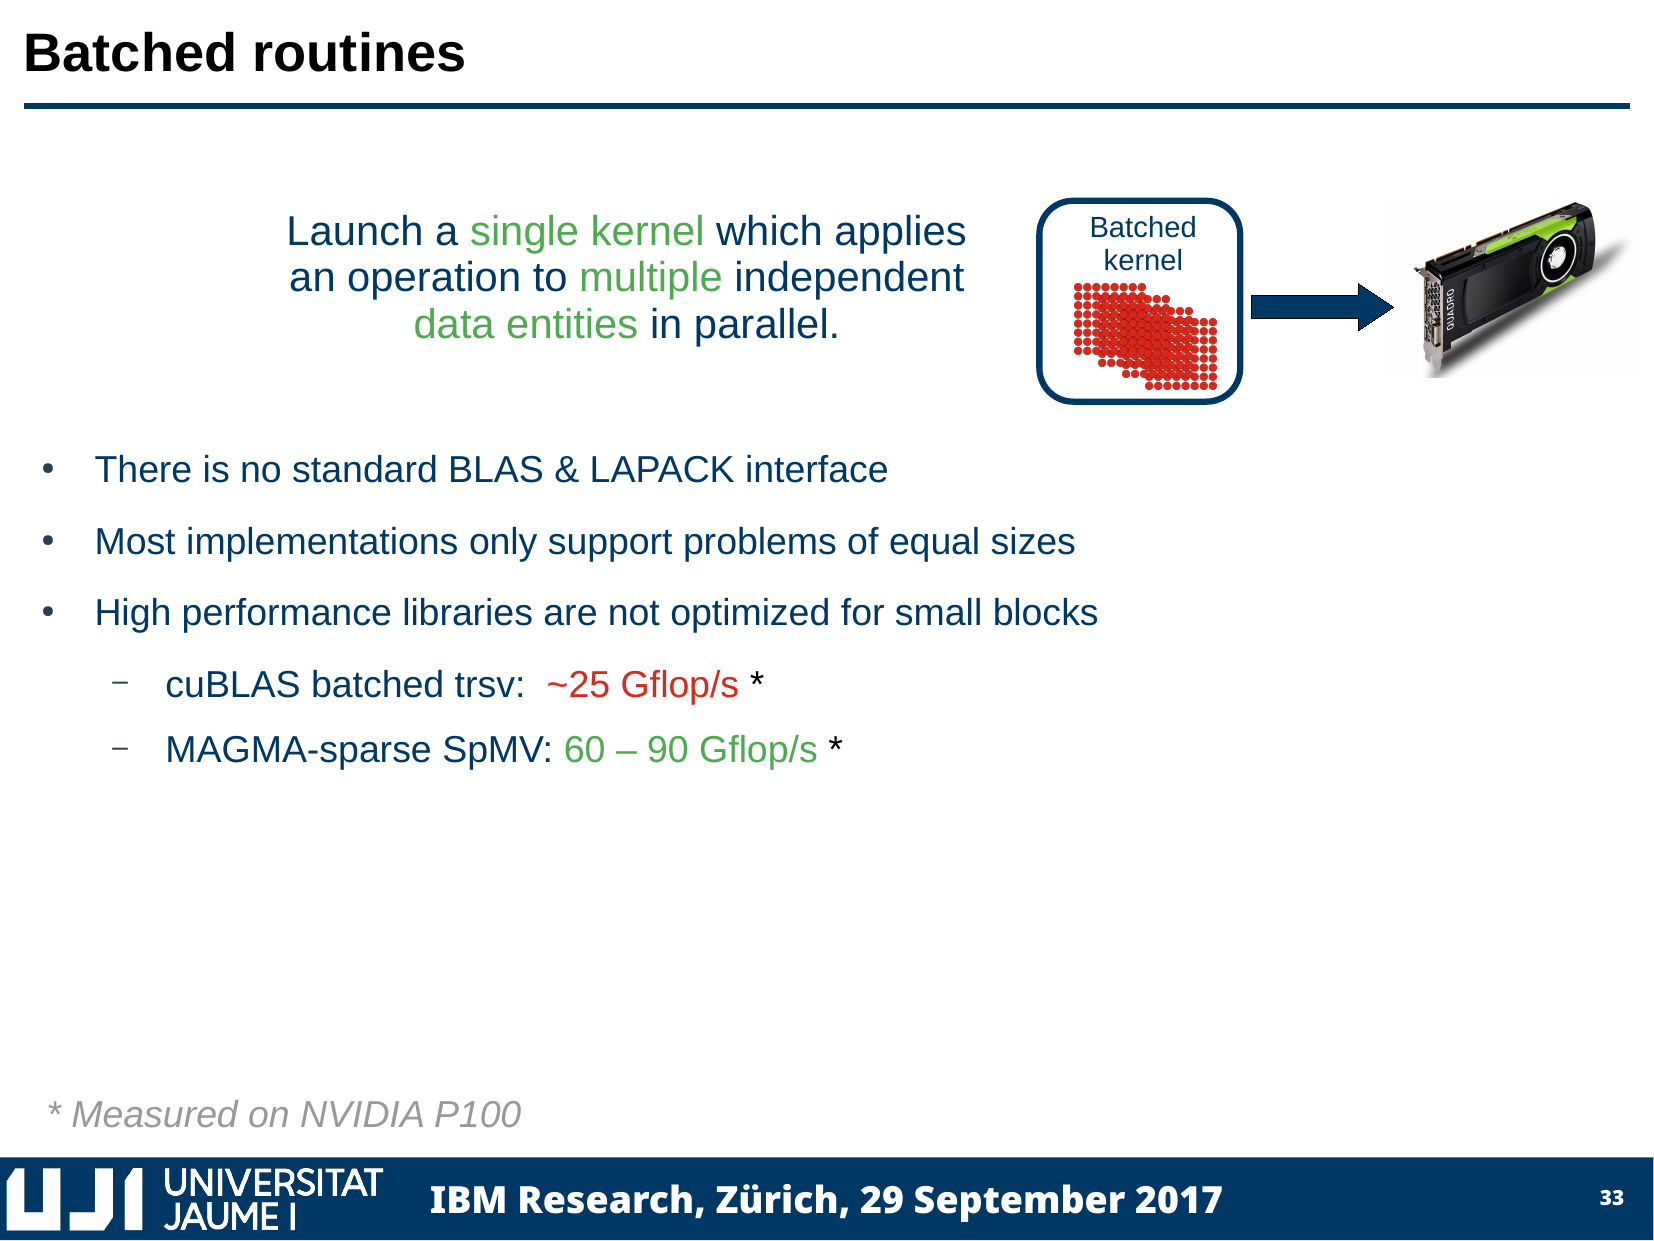

# Batched routines
Launch a single kernel which applies an operation to multiple independent data entities in parallel.
Batched kernel
There is no standard BLAS & LAPACK interface
Most implementations only support problems of equal sizes
High performance libraries are not optimized for small blocks
cuBLAS batched trsv: ~25 Gflop/s *
MAGMA-sparse SpMV: 60 – 90 Gflop/s *
* Measured on NVIDIA P100
IBM Research, Zürich, 29 September 2017
33